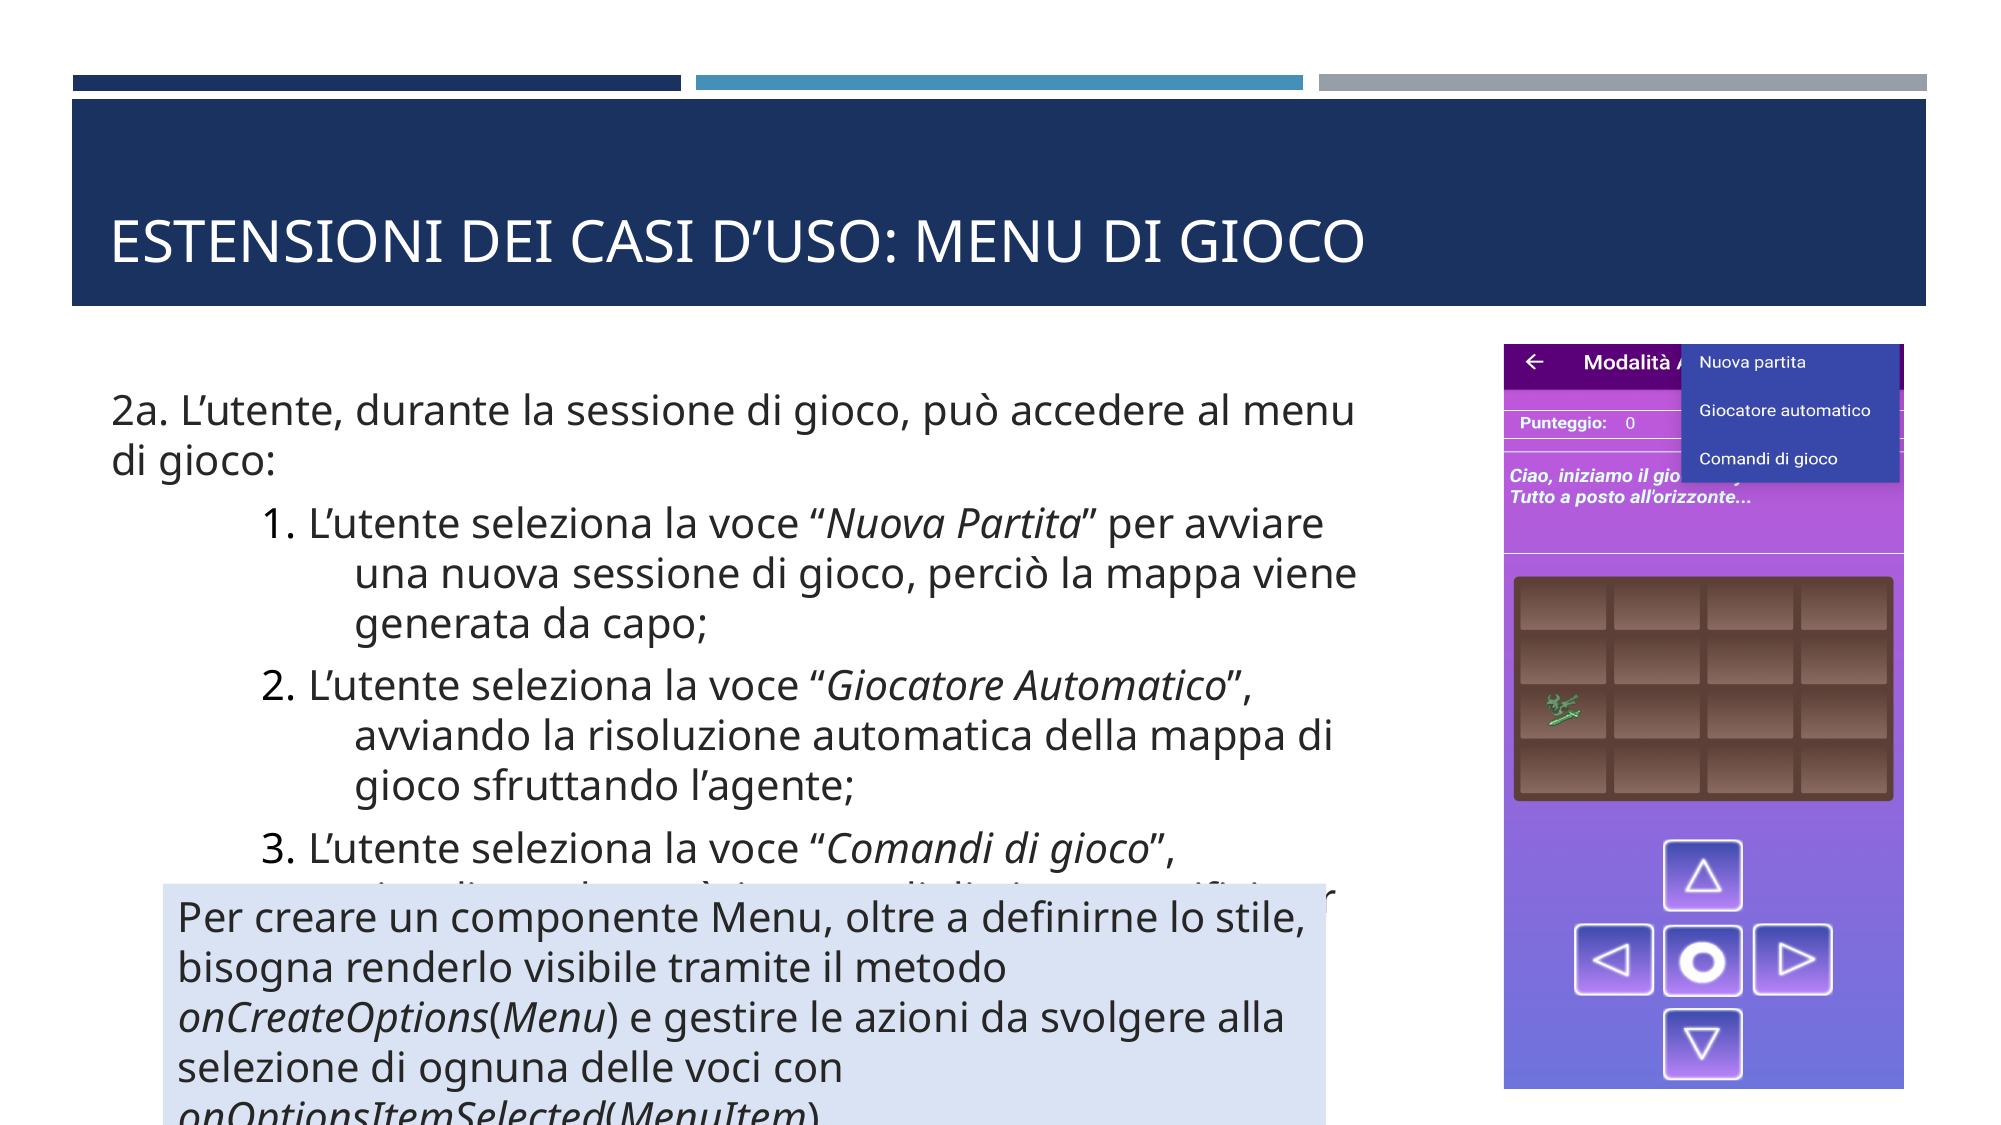

# Estensioni dei casi d’uso: menu di gioco
2a. L’utente, durante la sessione di gioco, può accedere al menu di gioco:
L’utente seleziona la voce “Nuova Partita” per avviare una nuova sessione di gioco, perciò la mappa viene generata da capo;
L’utente seleziona la voce “Giocatore Automatico”, avviando la risoluzione automatica della mappa di gioco sfruttando l’agente;
L’utente seleziona la voce “Comandi di gioco”, visualizzando, così, i comandi di gioco specifici per la modalità che ha scelto;
Per creare un componente Menu, oltre a definirne lo stile, bisogna renderlo visibile tramite il metodo onCreateOptions(Menu) e gestire le azioni da svolgere alla selezione di ognuna delle voci con onOptionsItemSelected(MenuItem).